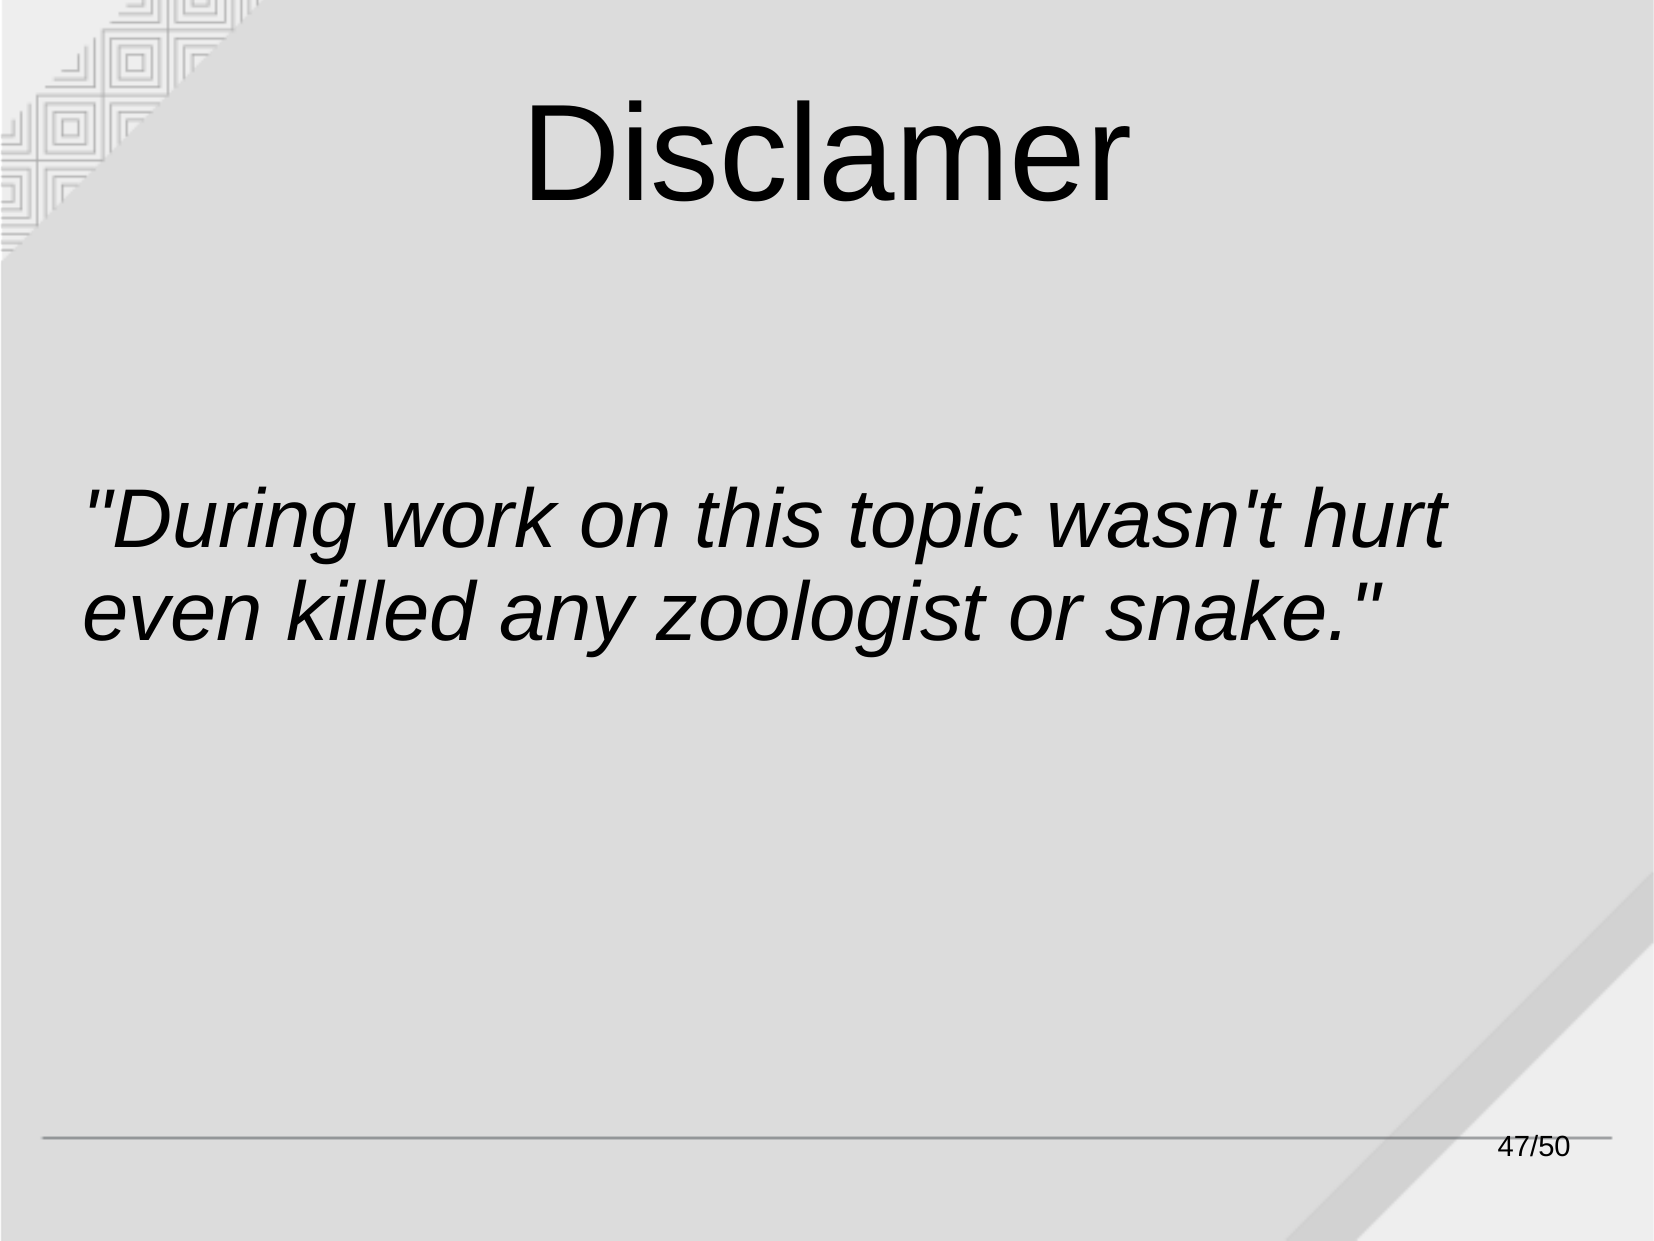

# Disclamer
"During work on this topic wasn't hurt even killed any zoologist or snake."
47